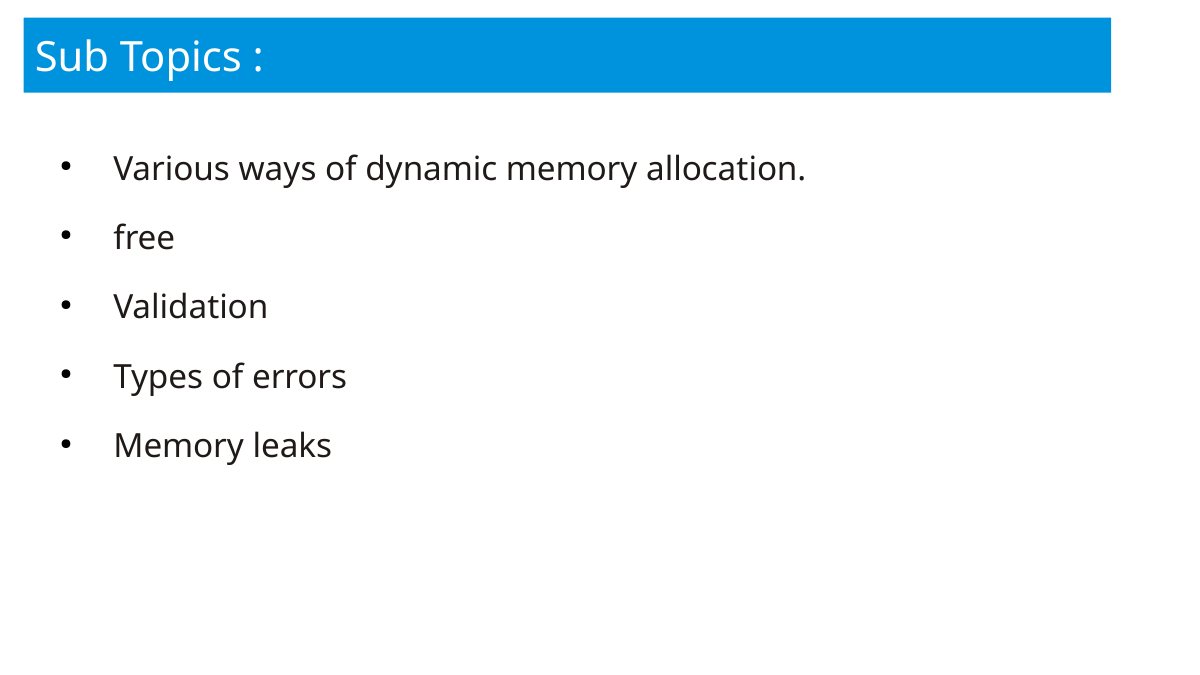

# Sub Topics :
Various ways of dynamic memory allocation.
free
Validation
Types of errors
Memory leaks